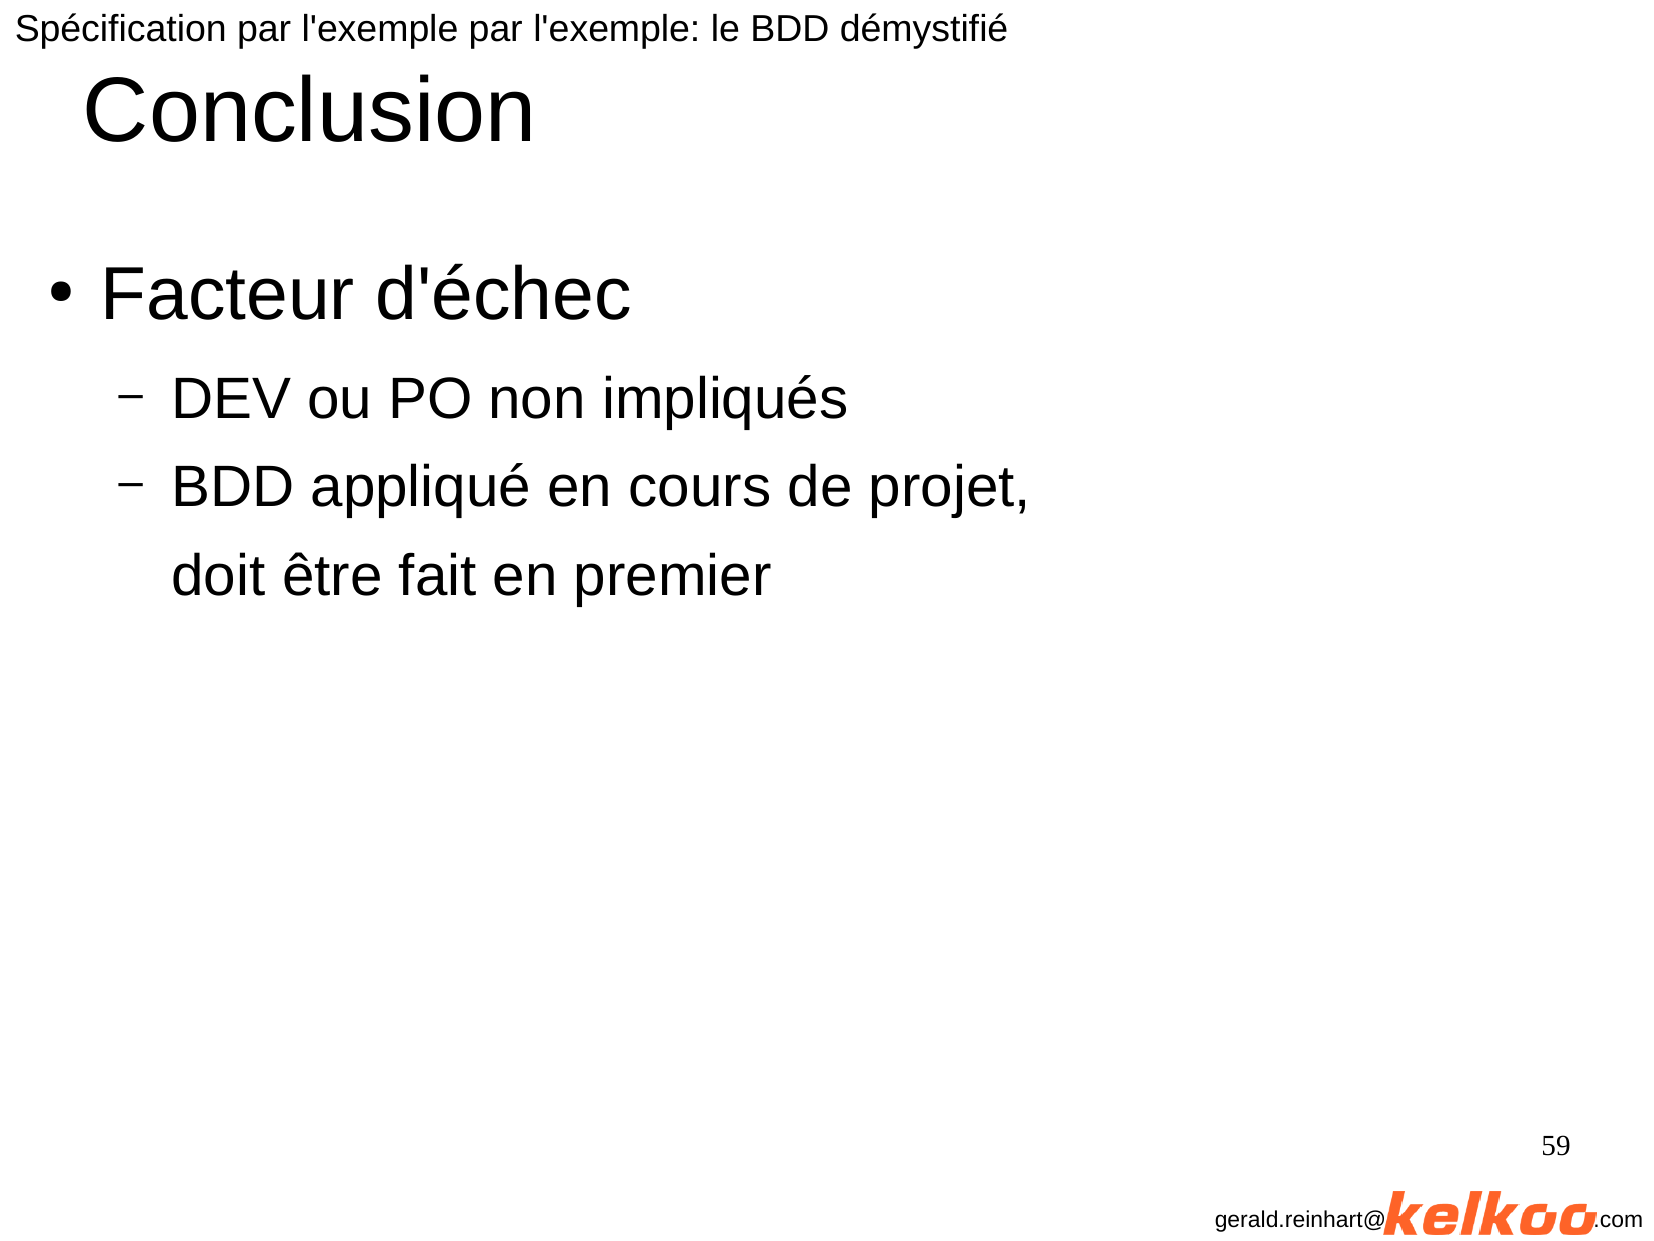

Spécification par l'exemple par l'exemple: le BDD démystifié
Conclusion
# Facteur d'échec
DEV ou PO non impliqués
BDD appliqué en cours de projet,
doit être fait en premier
59
 gerald.reinhart@ .com